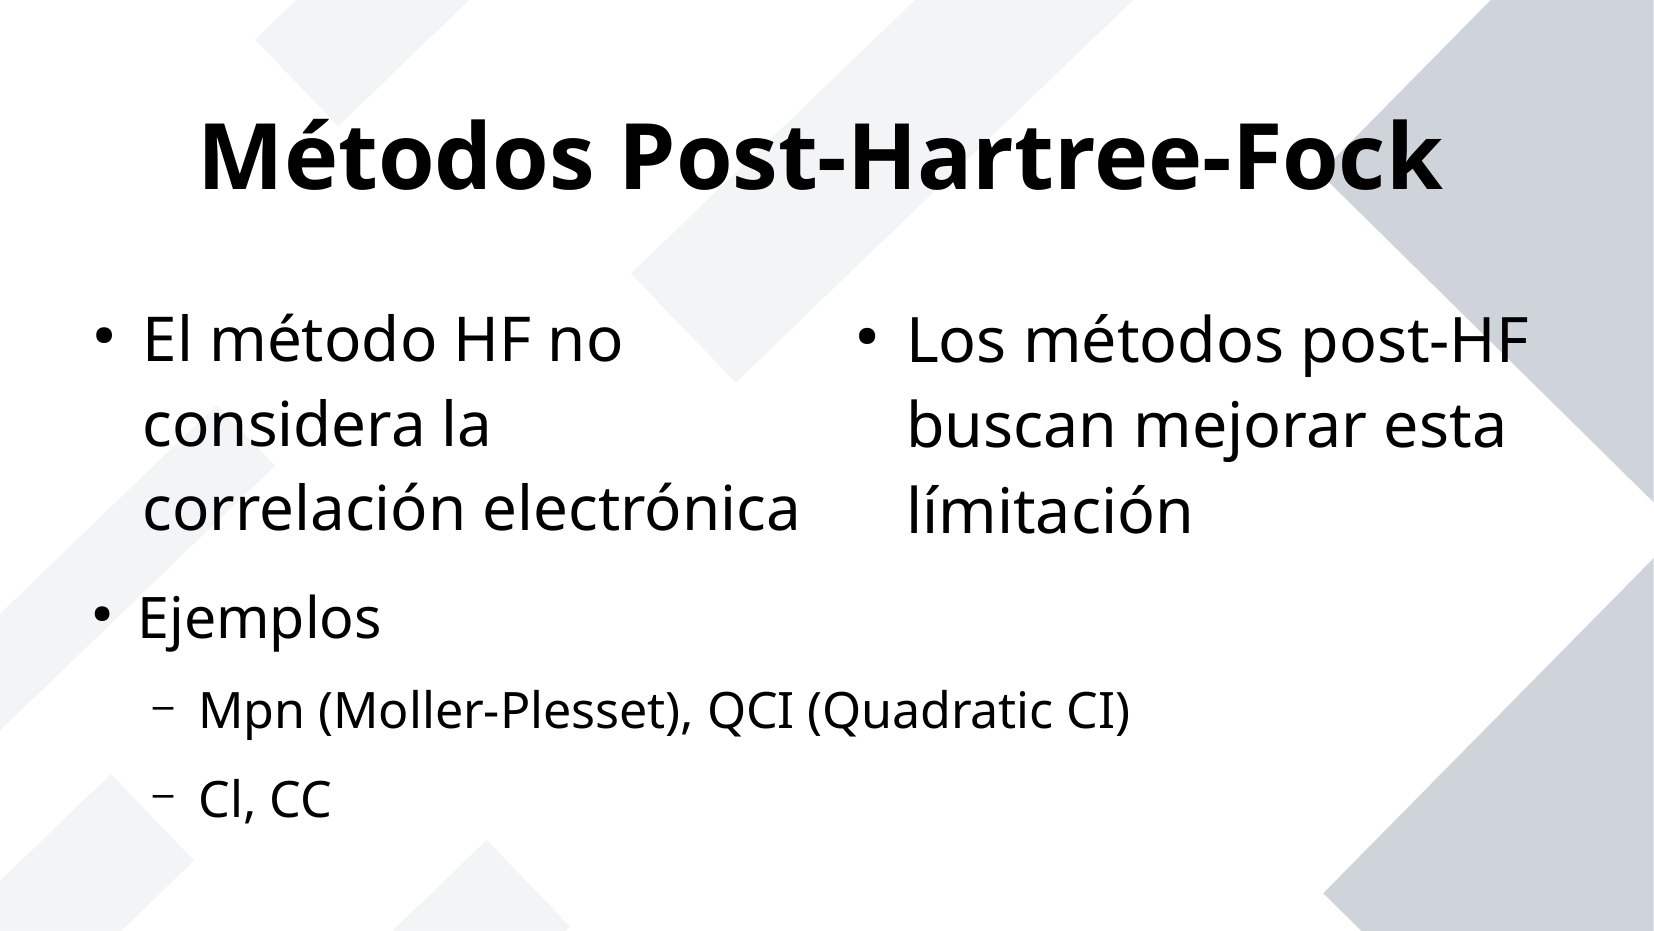

# Métodos Post-Hartree-Fock
El método HF no considera la correlación electrónica
Los métodos post-HF buscan mejorar esta límitación
Ejemplos
Mpn (Moller-Plesset), QCI (Quadratic CI)
Cl, CC